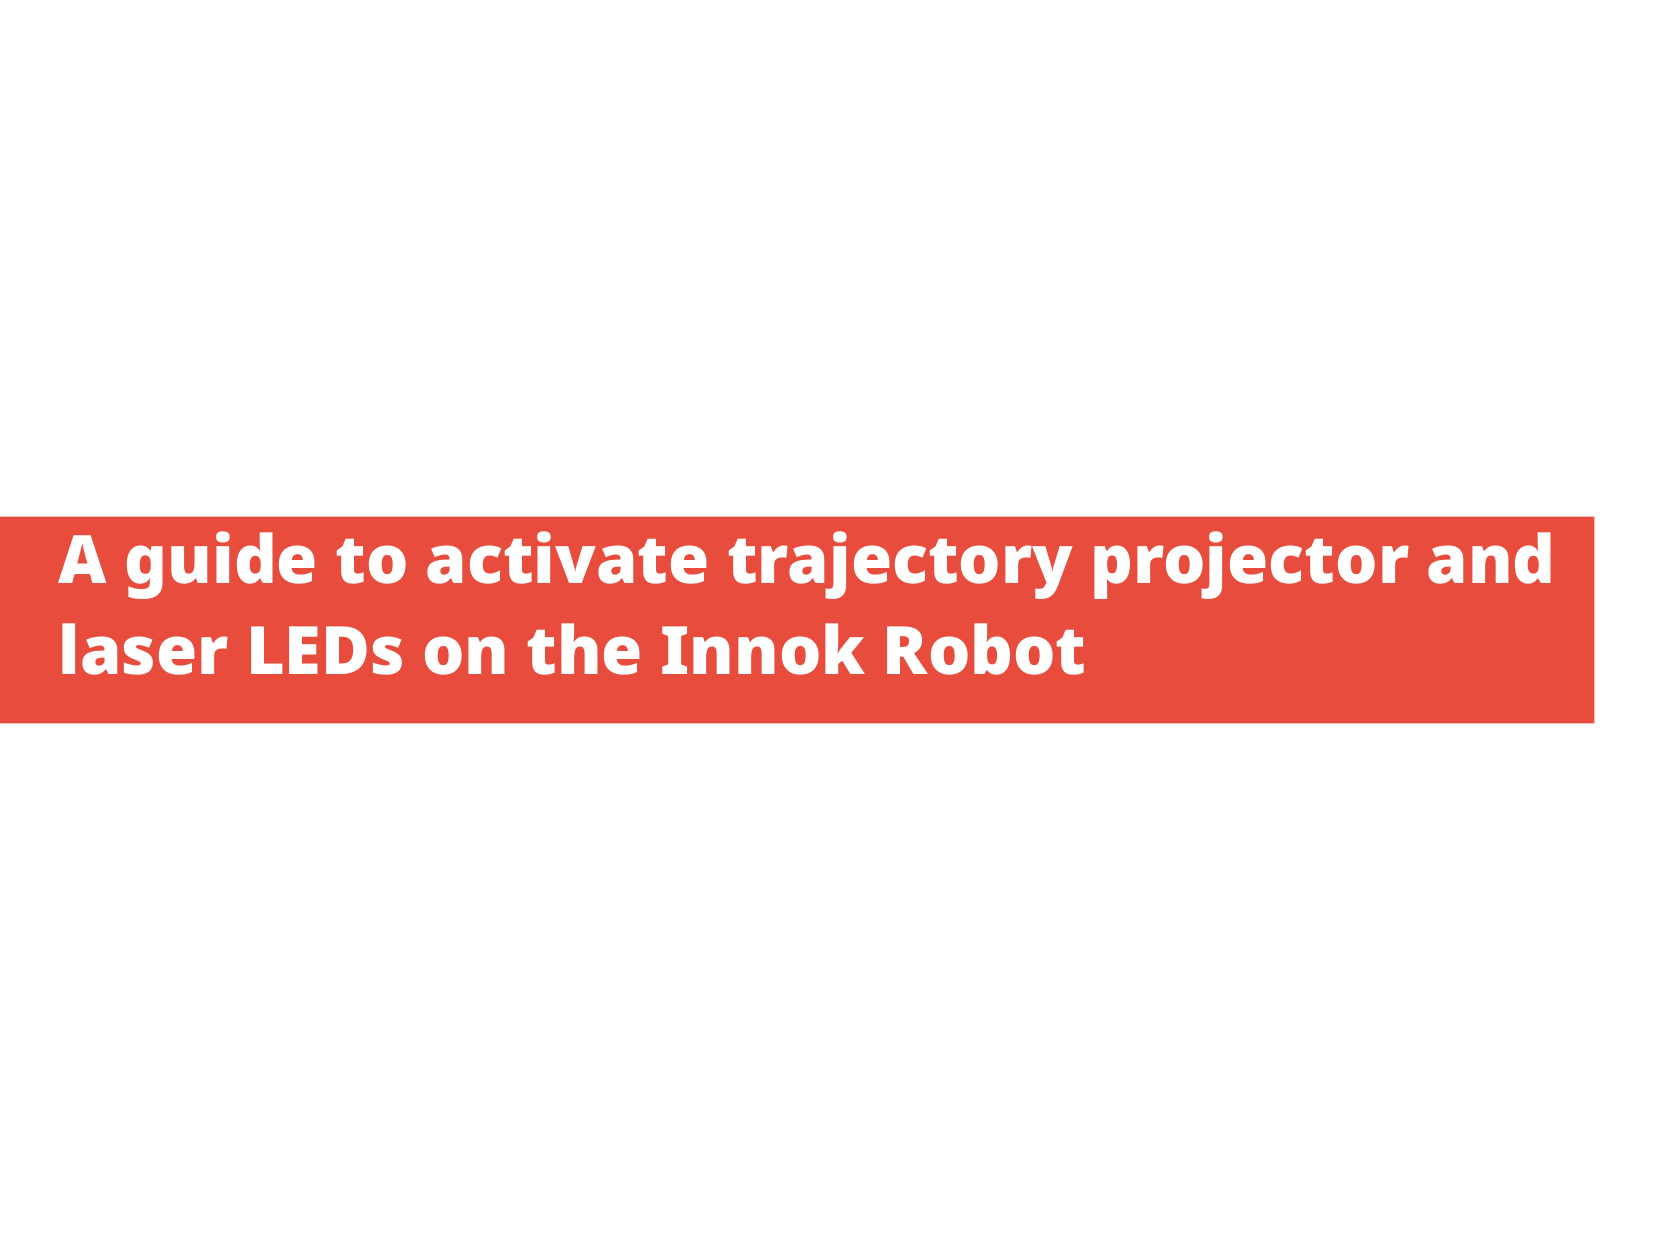

# A guide to activate trajectory projector and laser LEDs on the Innok Robot